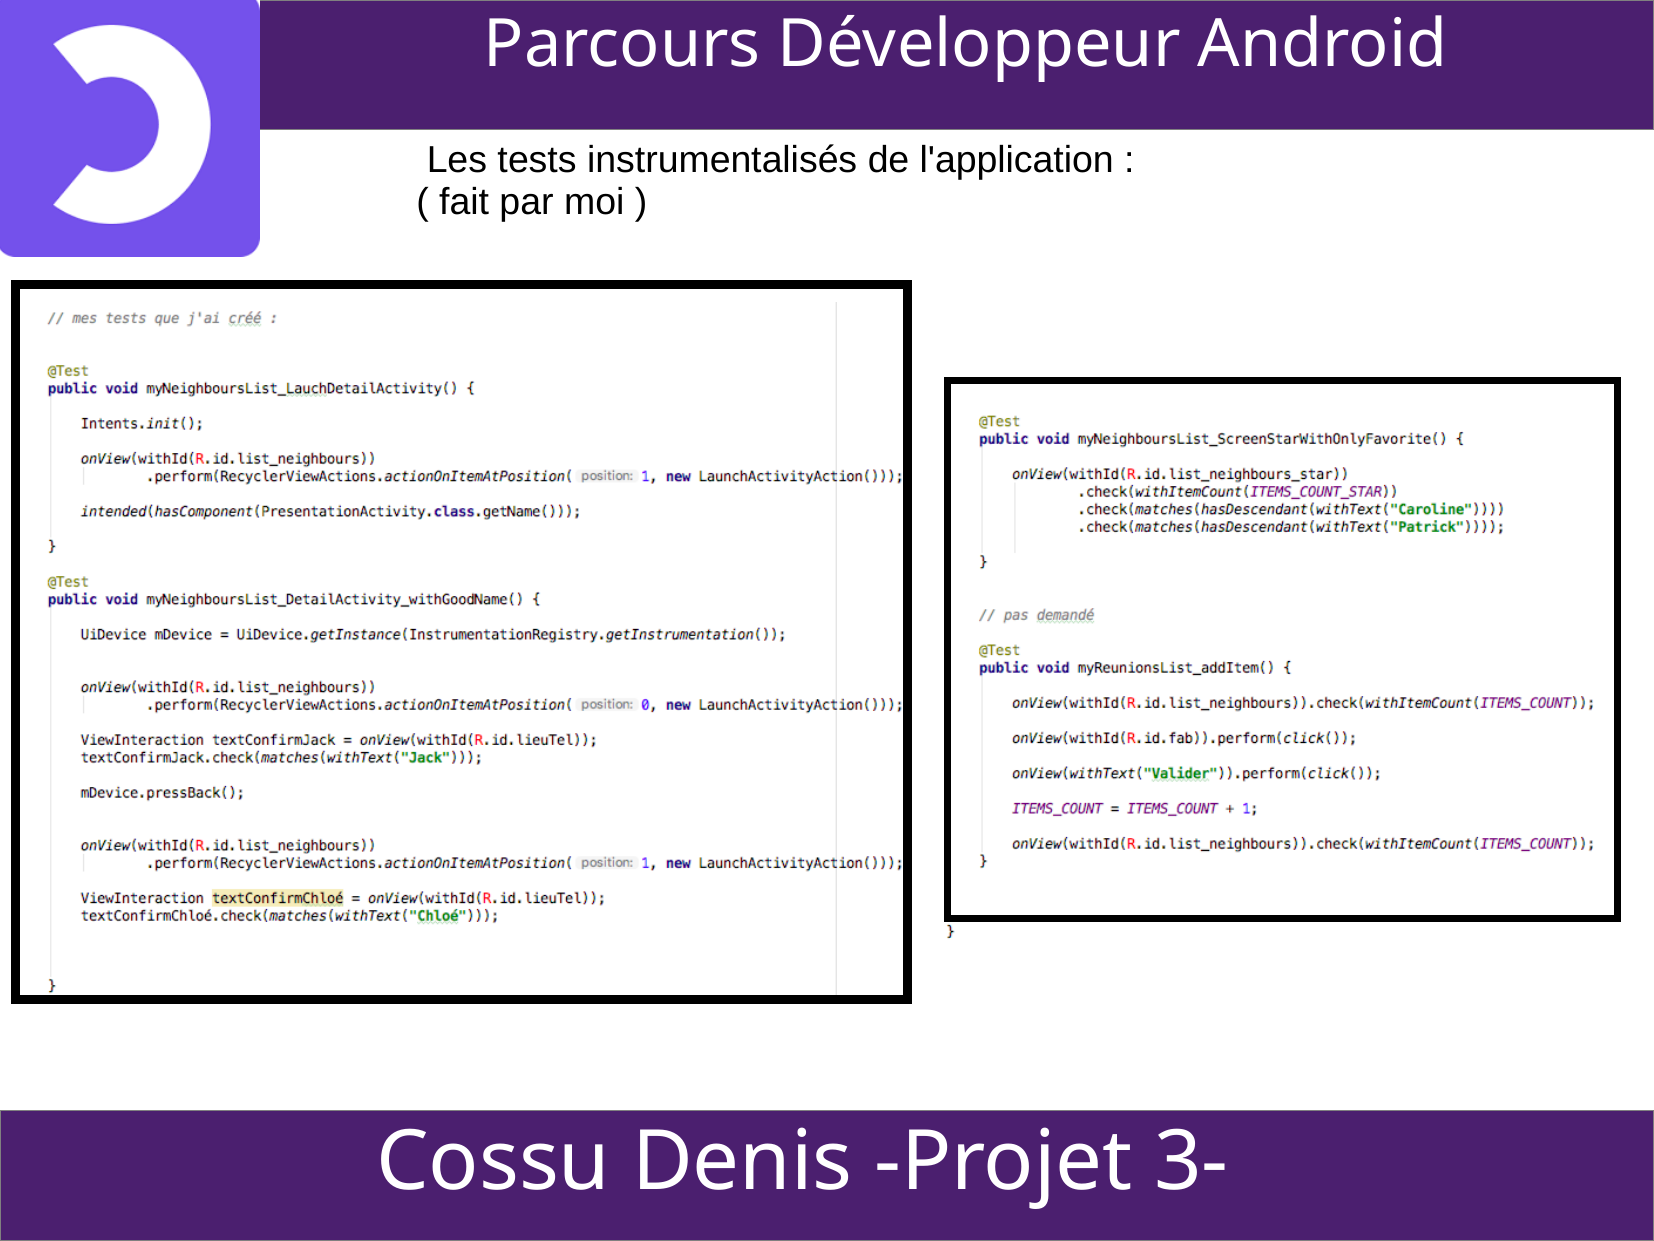

Les tests instrumentalisés de l'application : ( fait par moi )